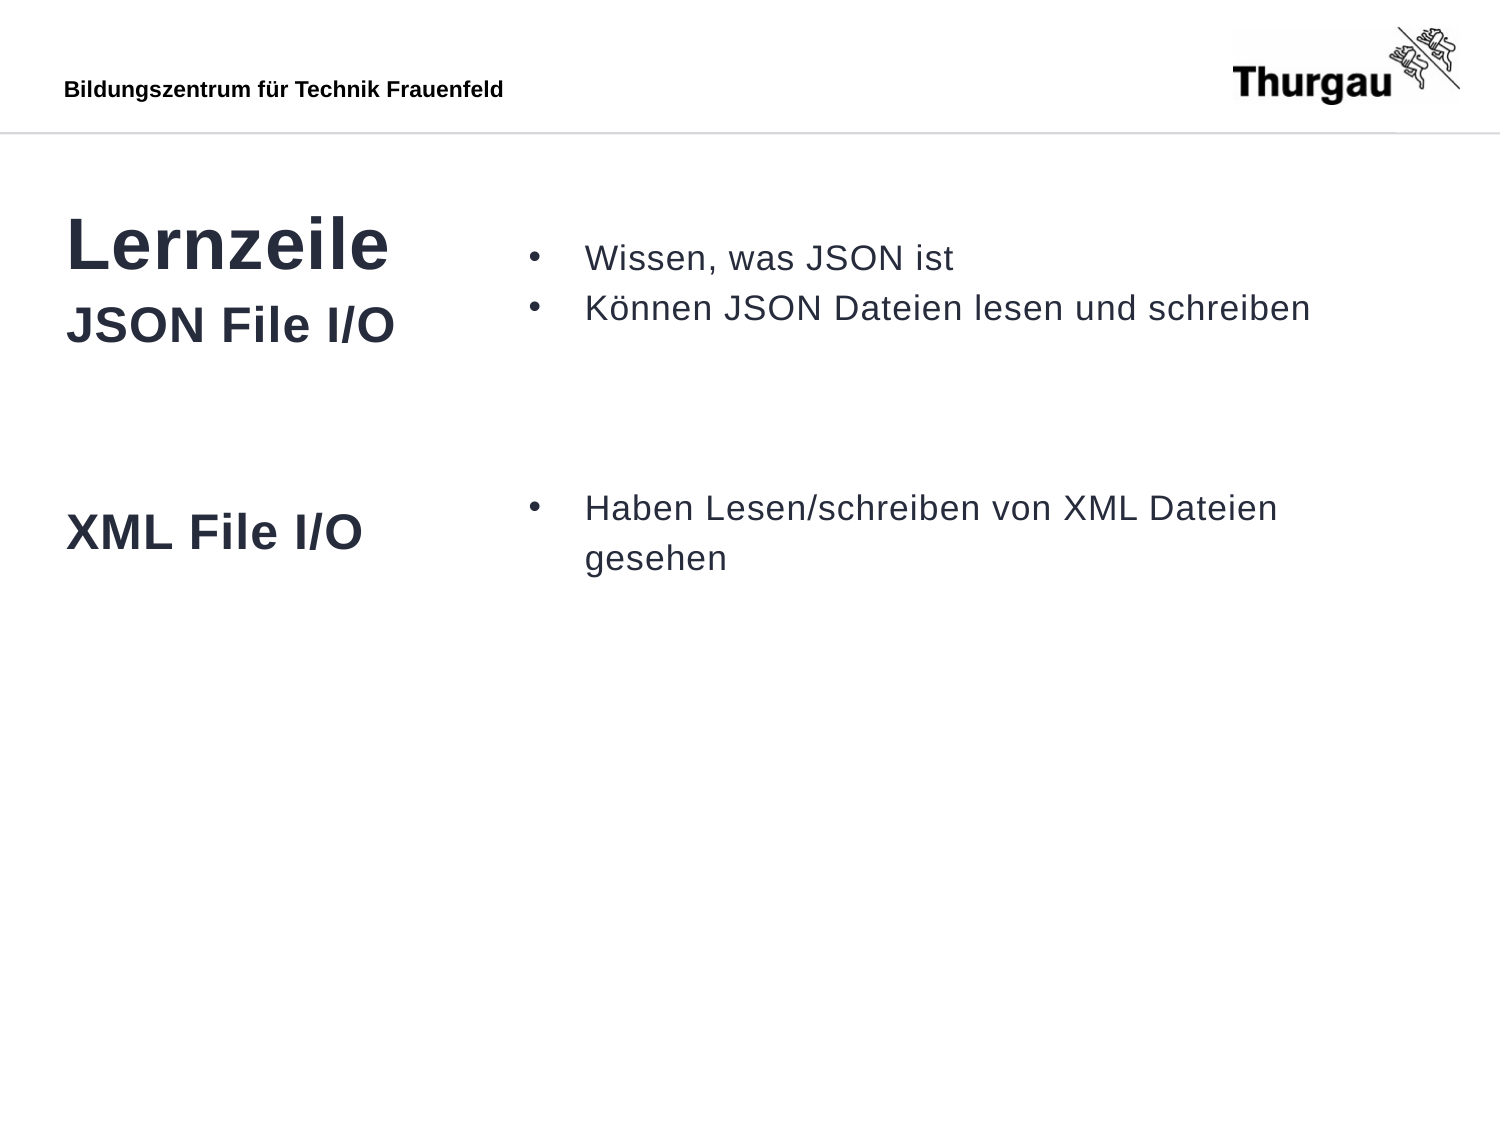

Bildungszentrum für Technik Frauenfeld
Lernzeile
JSON File I/O
XML File I/O
Wissen, was JSON ist
Können JSON Dateien lesen und schreiben
Haben Lesen/schreiben von XML Dateien gesehen